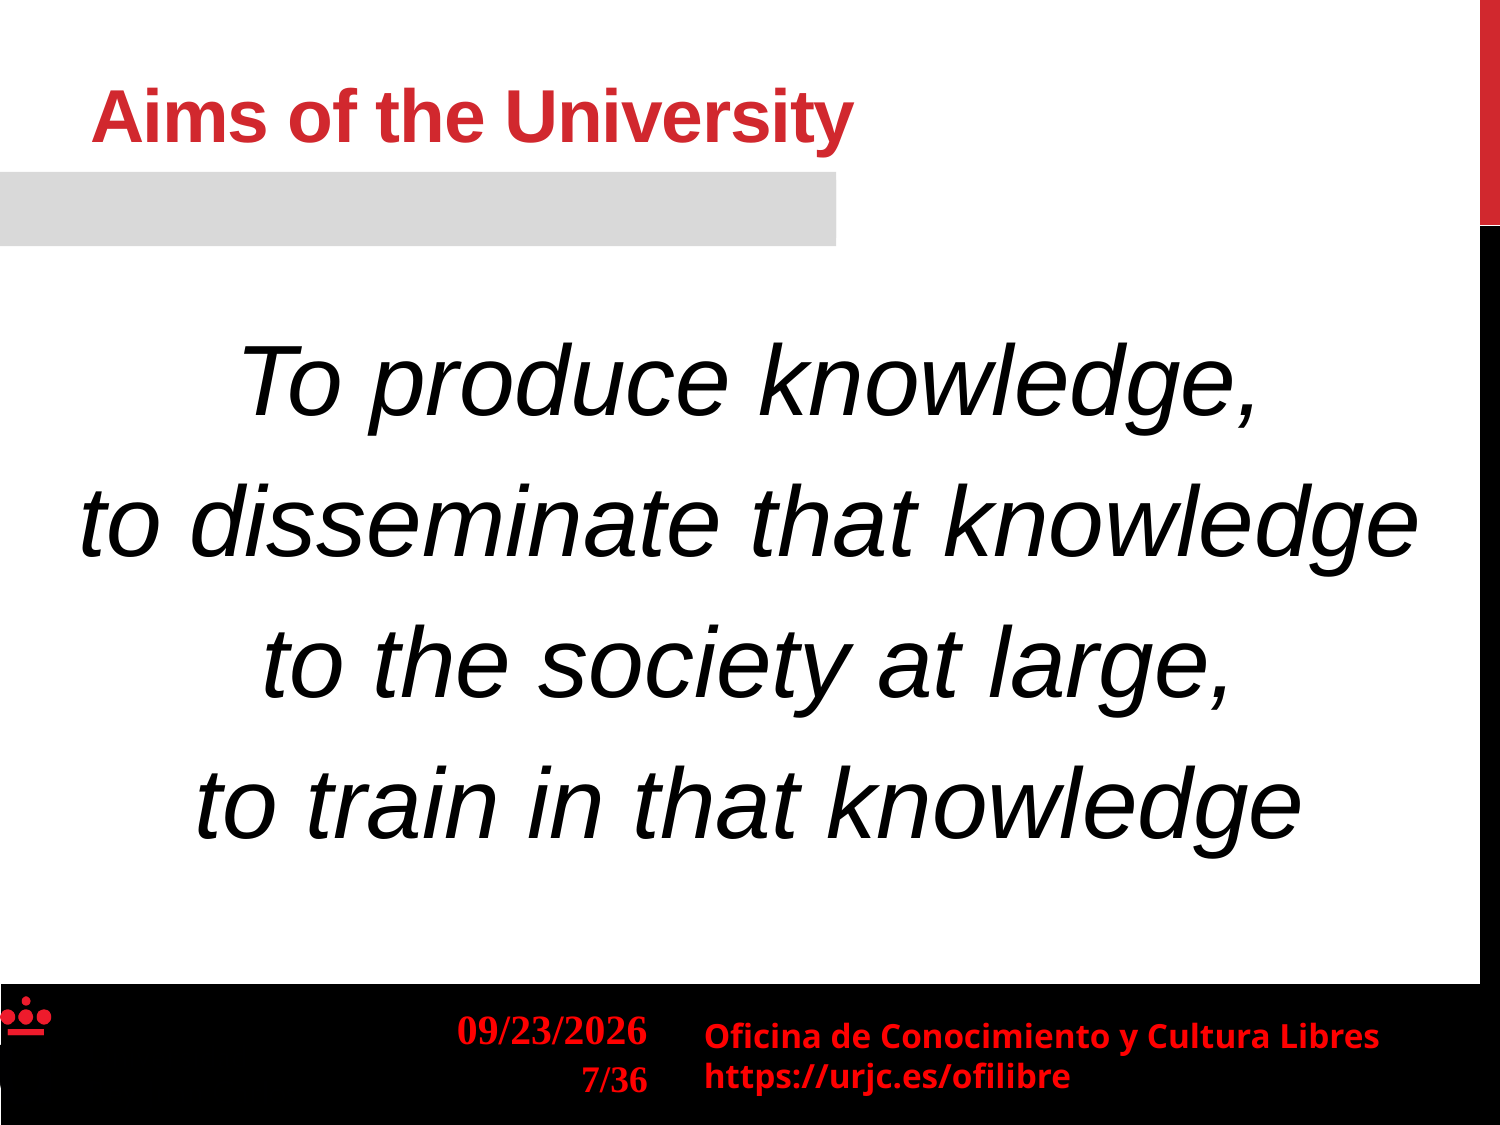

#
	Aims of the University
To produce knowledge,
to disseminate that knowledge
to the society at large,
to train in that knowledge